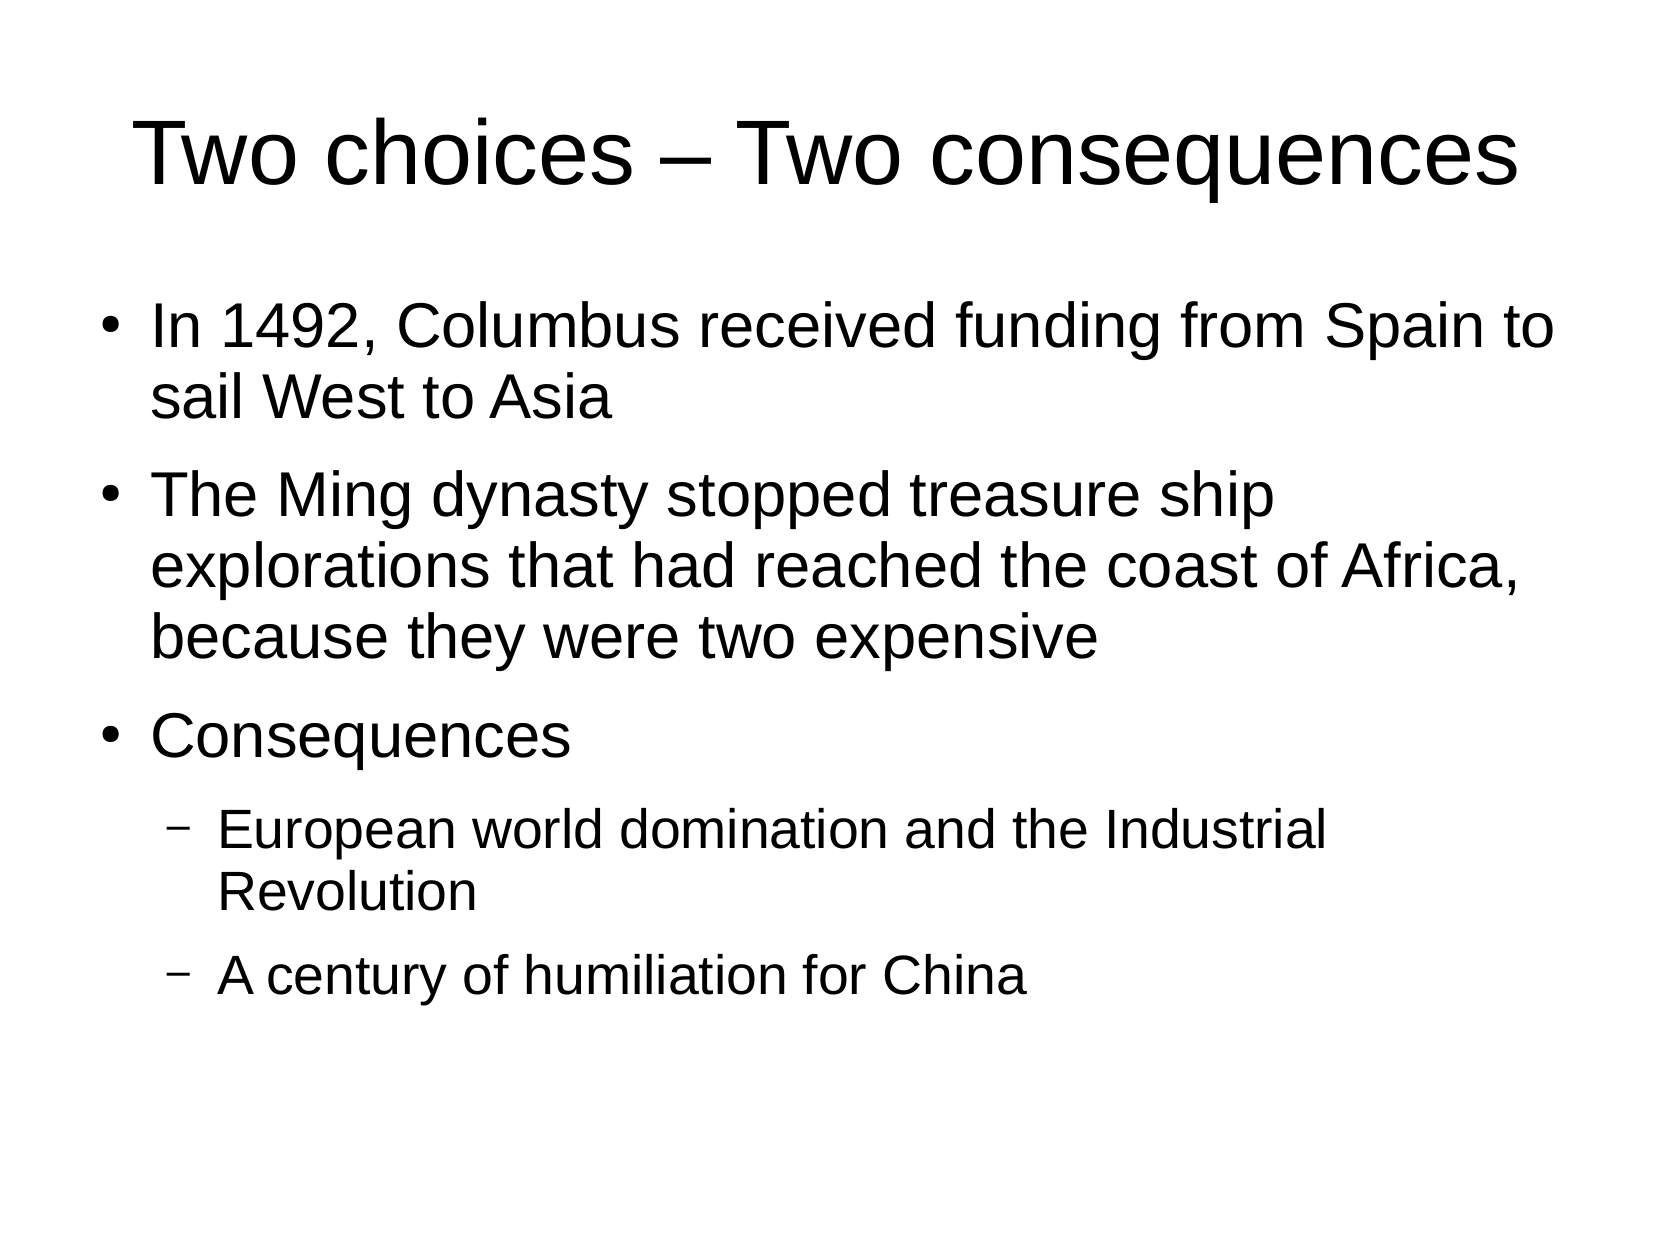

# Two choices – Two consequences
In 1492, Columbus received funding from Spain to sail West to Asia
The Ming dynasty stopped treasure ship explorations that had reached the coast of Africa, because they were two expensive
Consequences
European world domination and the Industrial Revolution
A century of humiliation for China